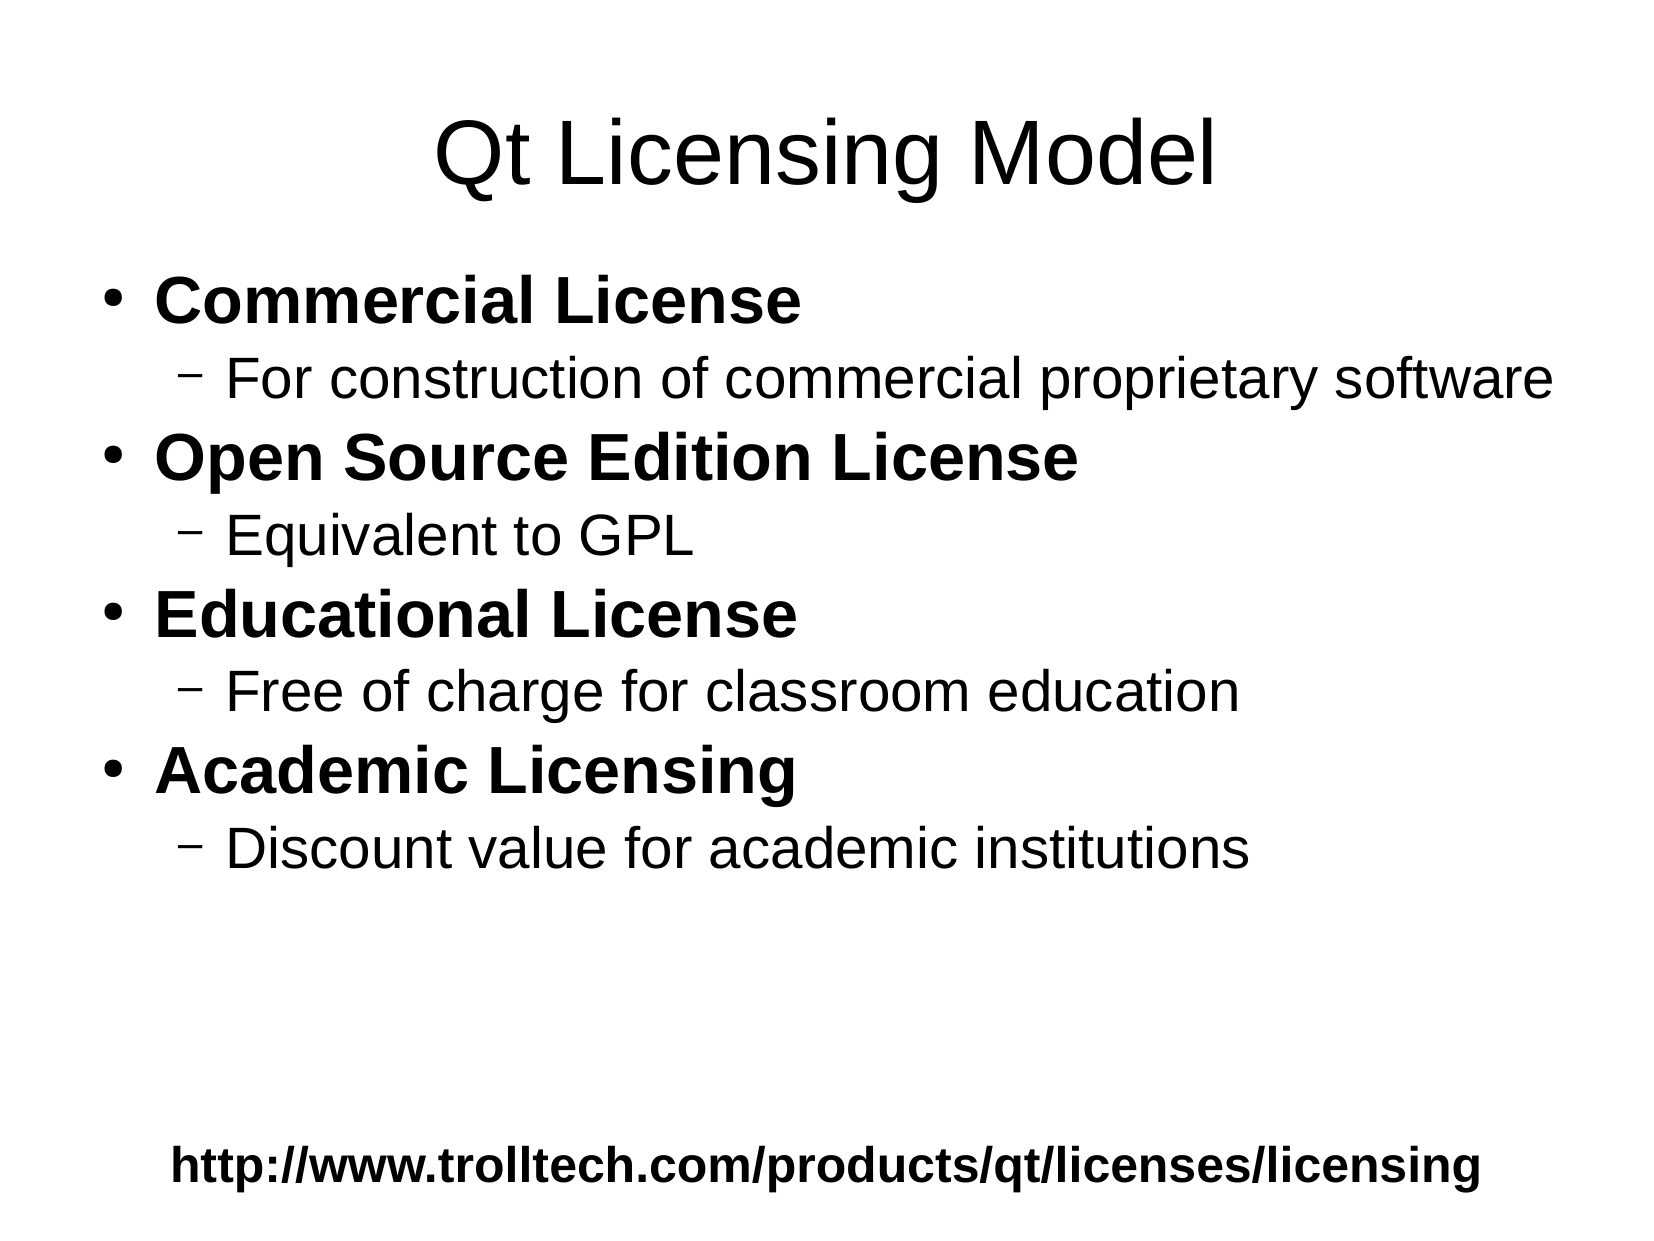

# Qt Licensing Model
Commercial License
For construction of commercial proprietary software
Open Source Edition License
Equivalent to GPL
Educational License
Free of charge for classroom education
Academic Licensing
Discount value for academic institutions
http://www.trolltech.com/products/qt/licenses/licensing